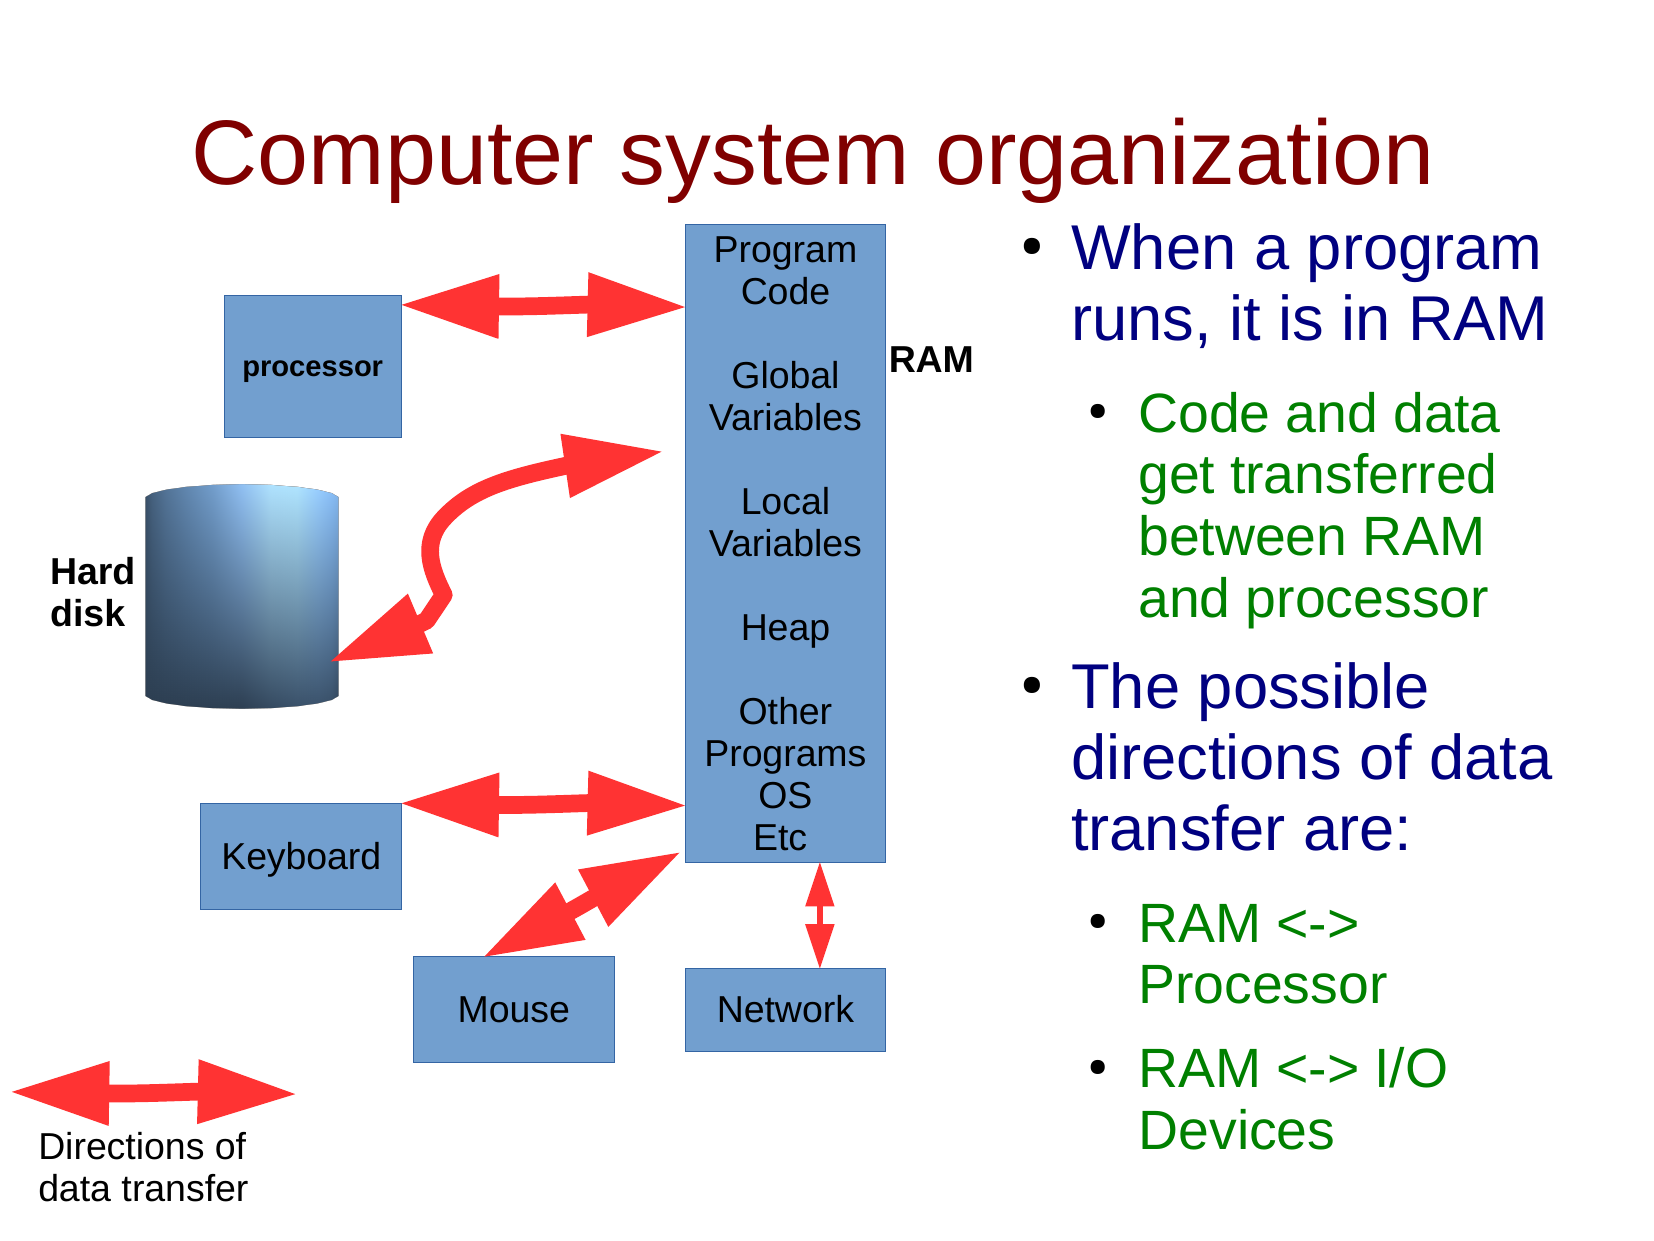

# Computer system organization
When a program runs, it is in RAM
Code and data get transferred between RAM and processor
The possible directions of data transfer are:
RAM <-> Processor
RAM <-> I/O Devices
Program
Code
Global
Variables
Local
Variables
Heap
Other
Programs
OS
Etc
processor
RAM
Hard disk
Keyboard
Mouse
Network
Directions of data transfer